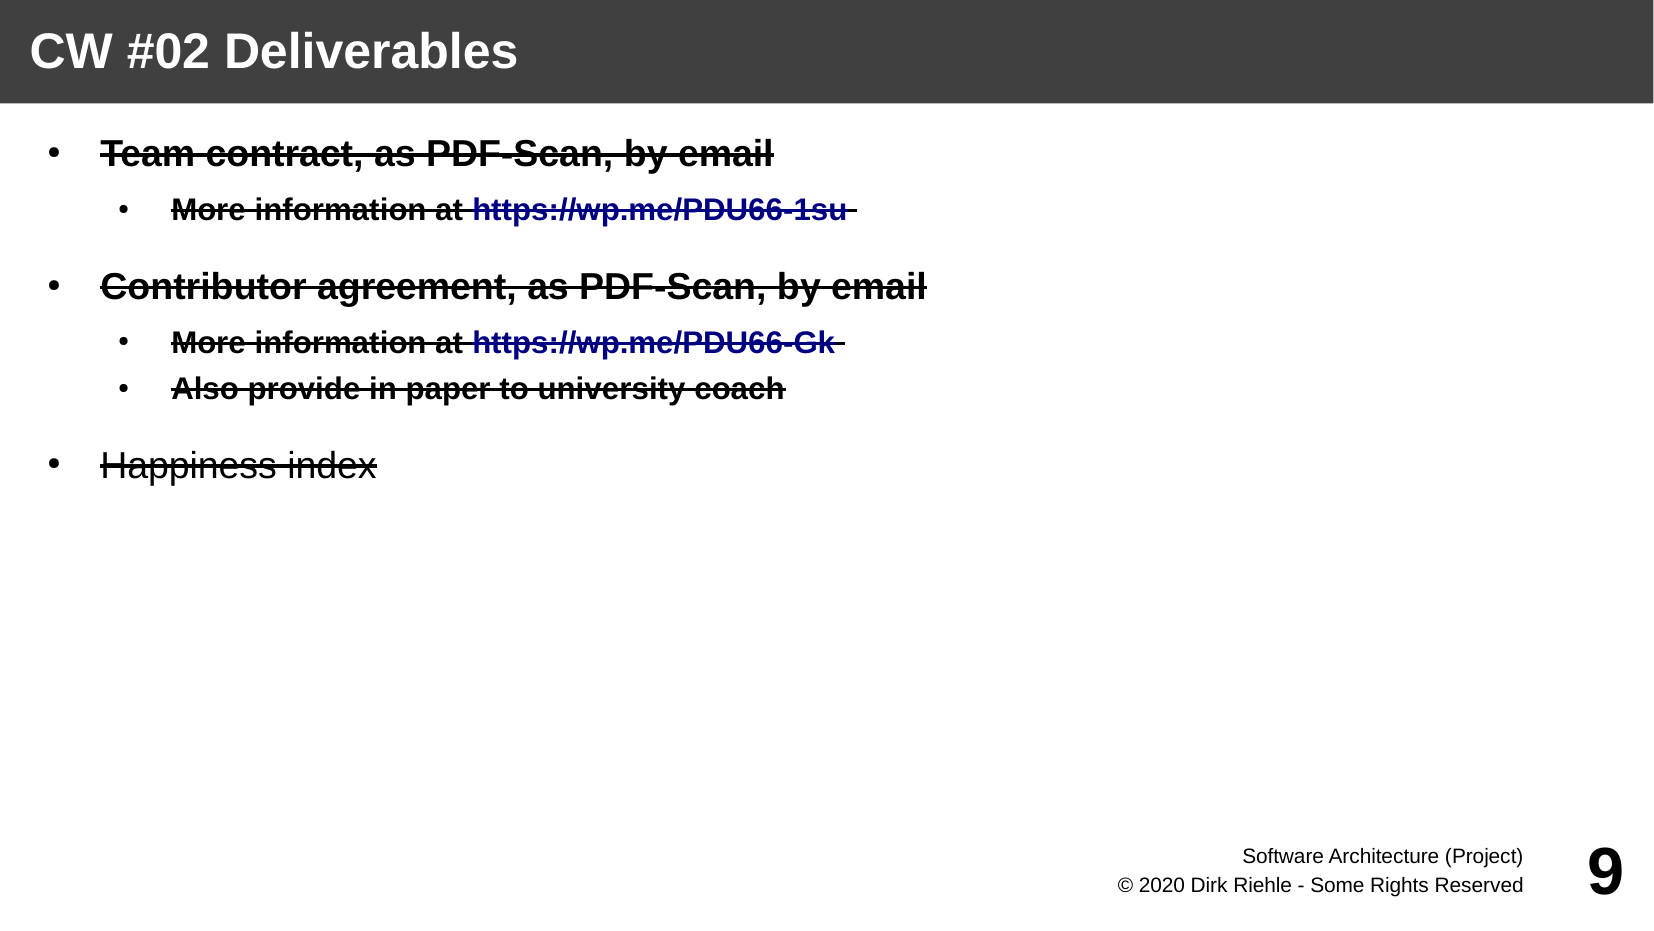

# CW #02 Deliverables
Team contract, as PDF-Scan, by email
More information at https://wp.me/PDU66-1su
Contributor agreement, as PDF-Scan, by email
More information at https://wp.me/PDU66-Gk
Also provide in paper to university coach
Happiness index
Software Architecture (Project)
9
© 2020 Dirk Riehle - Some Rights Reserved